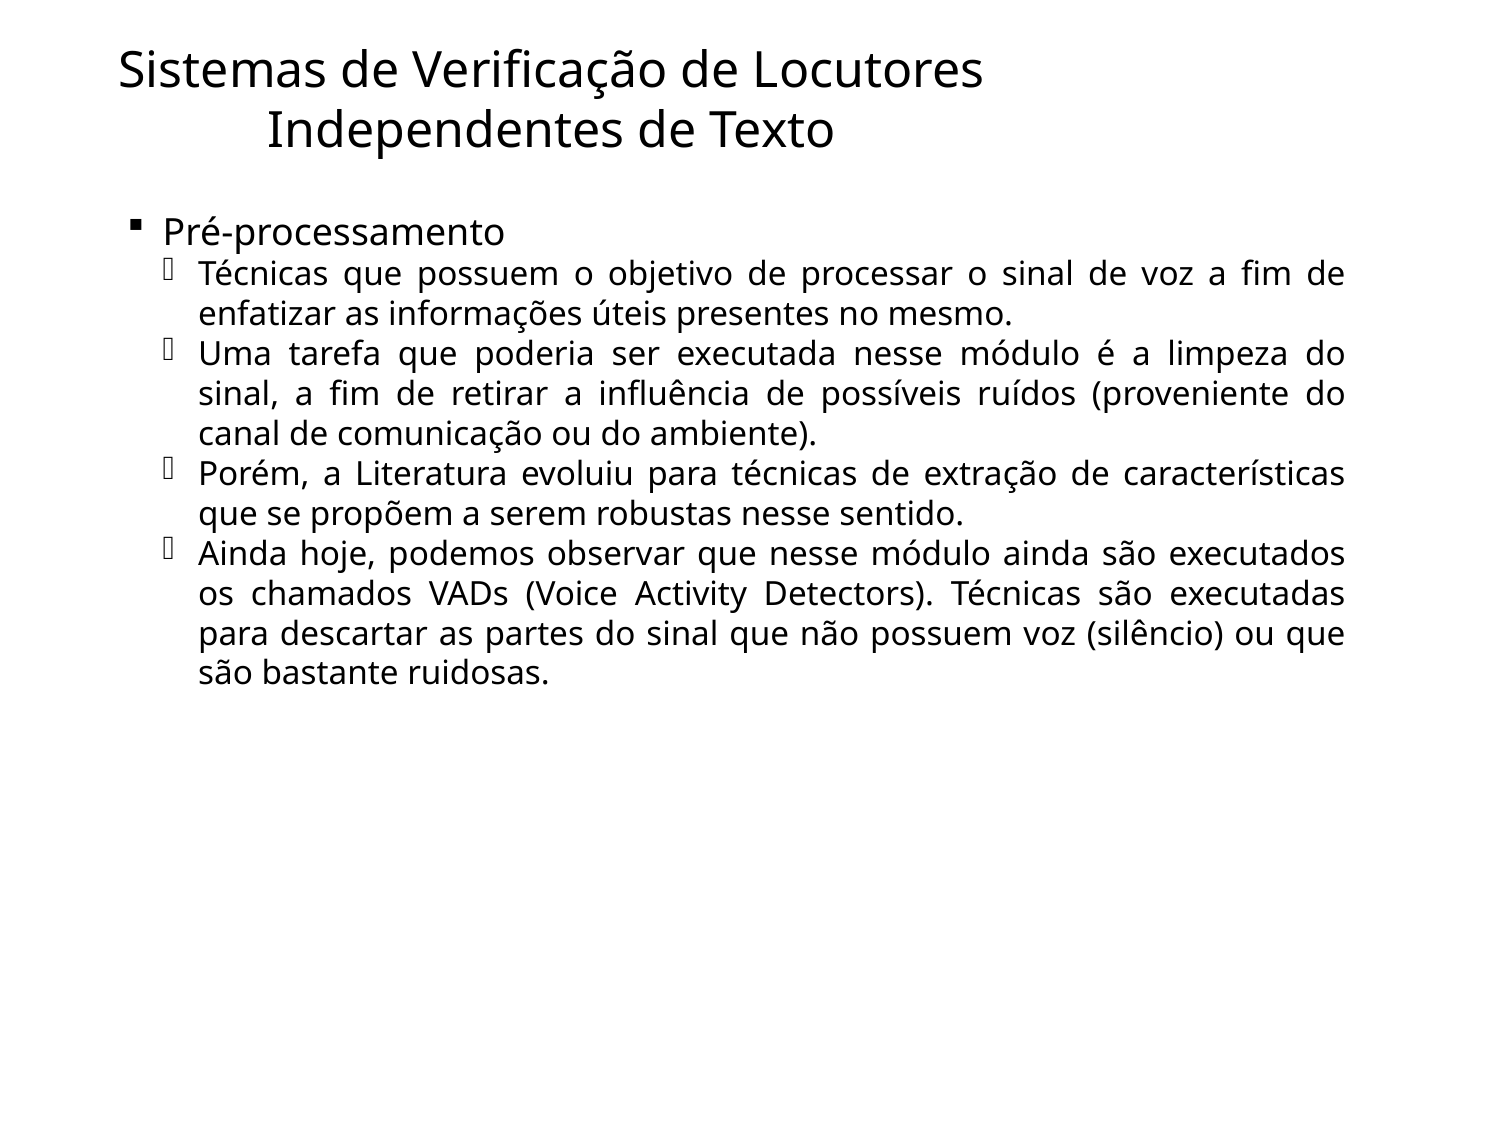

Sistemas de Verificação de Locutores Independentes de Texto
Pré-processamento
Técnicas que possuem o objetivo de processar o sinal de voz a fim de enfatizar as informações úteis presentes no mesmo.
Uma tarefa que poderia ser executada nesse módulo é a limpeza do sinal, a fim de retirar a influência de possíveis ruídos (proveniente do canal de comunicação ou do ambiente).
Porém, a Literatura evoluiu para técnicas de extração de características que se propõem a serem robustas nesse sentido.
Ainda hoje, podemos observar que nesse módulo ainda são executados os chamados VADs (Voice Activity Detectors). Técnicas são executadas para descartar as partes do sinal que não possuem voz (silêncio) ou que são bastante ruidosas.